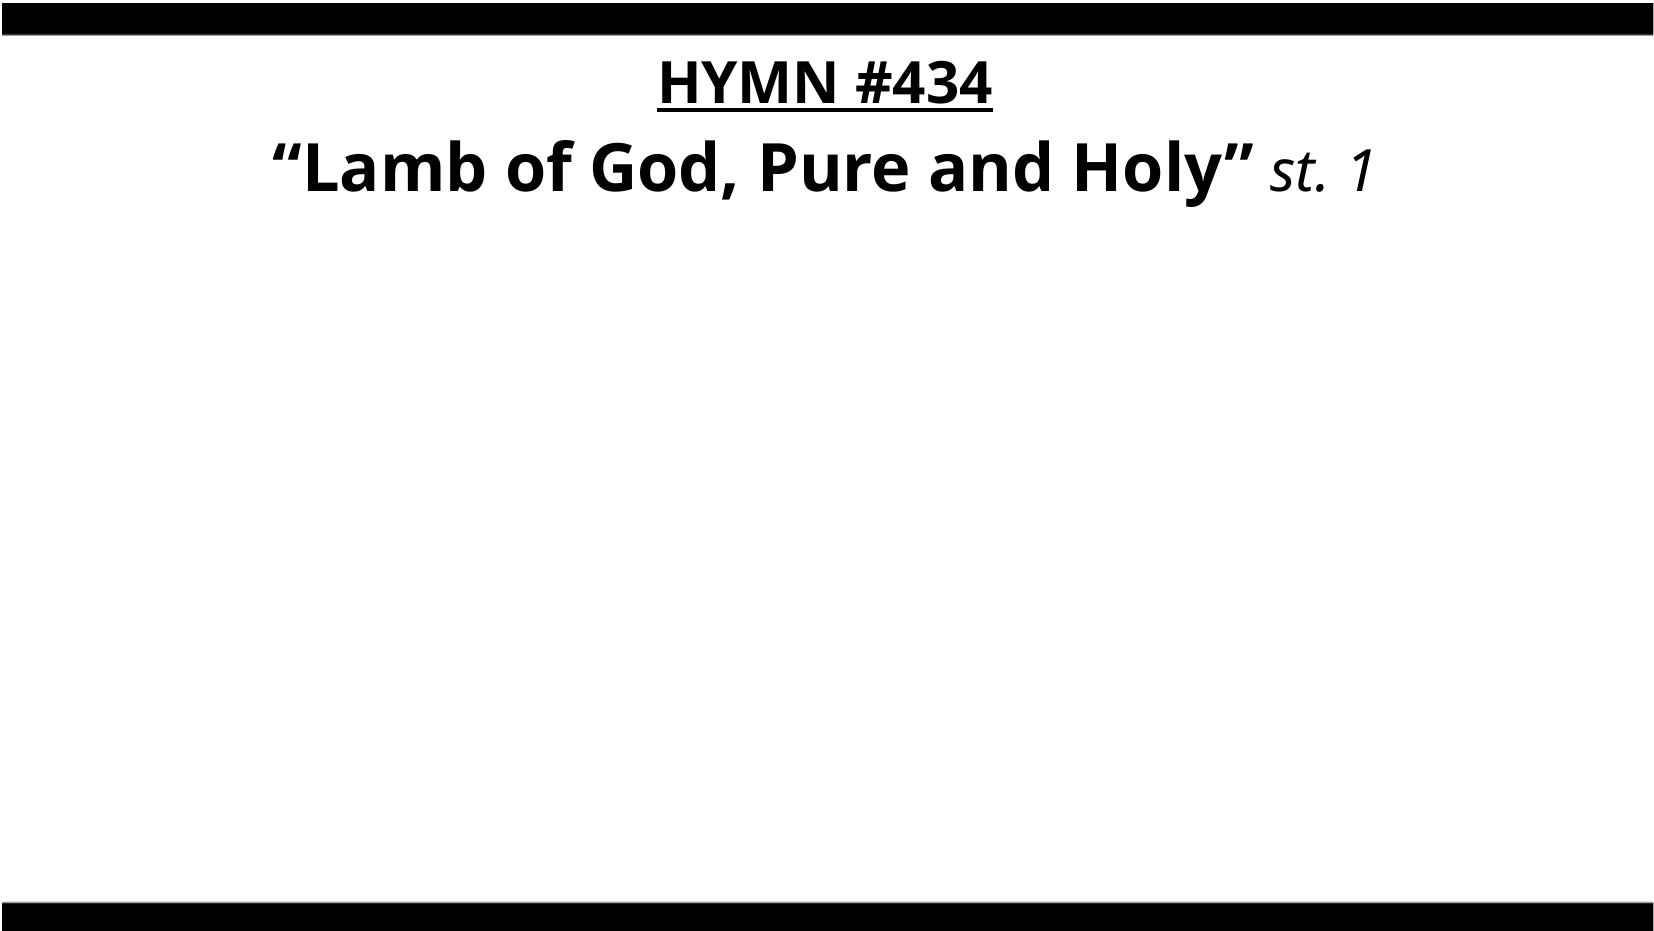

Hymn #434
“Lamb of God, Pure and Holy” st. 1